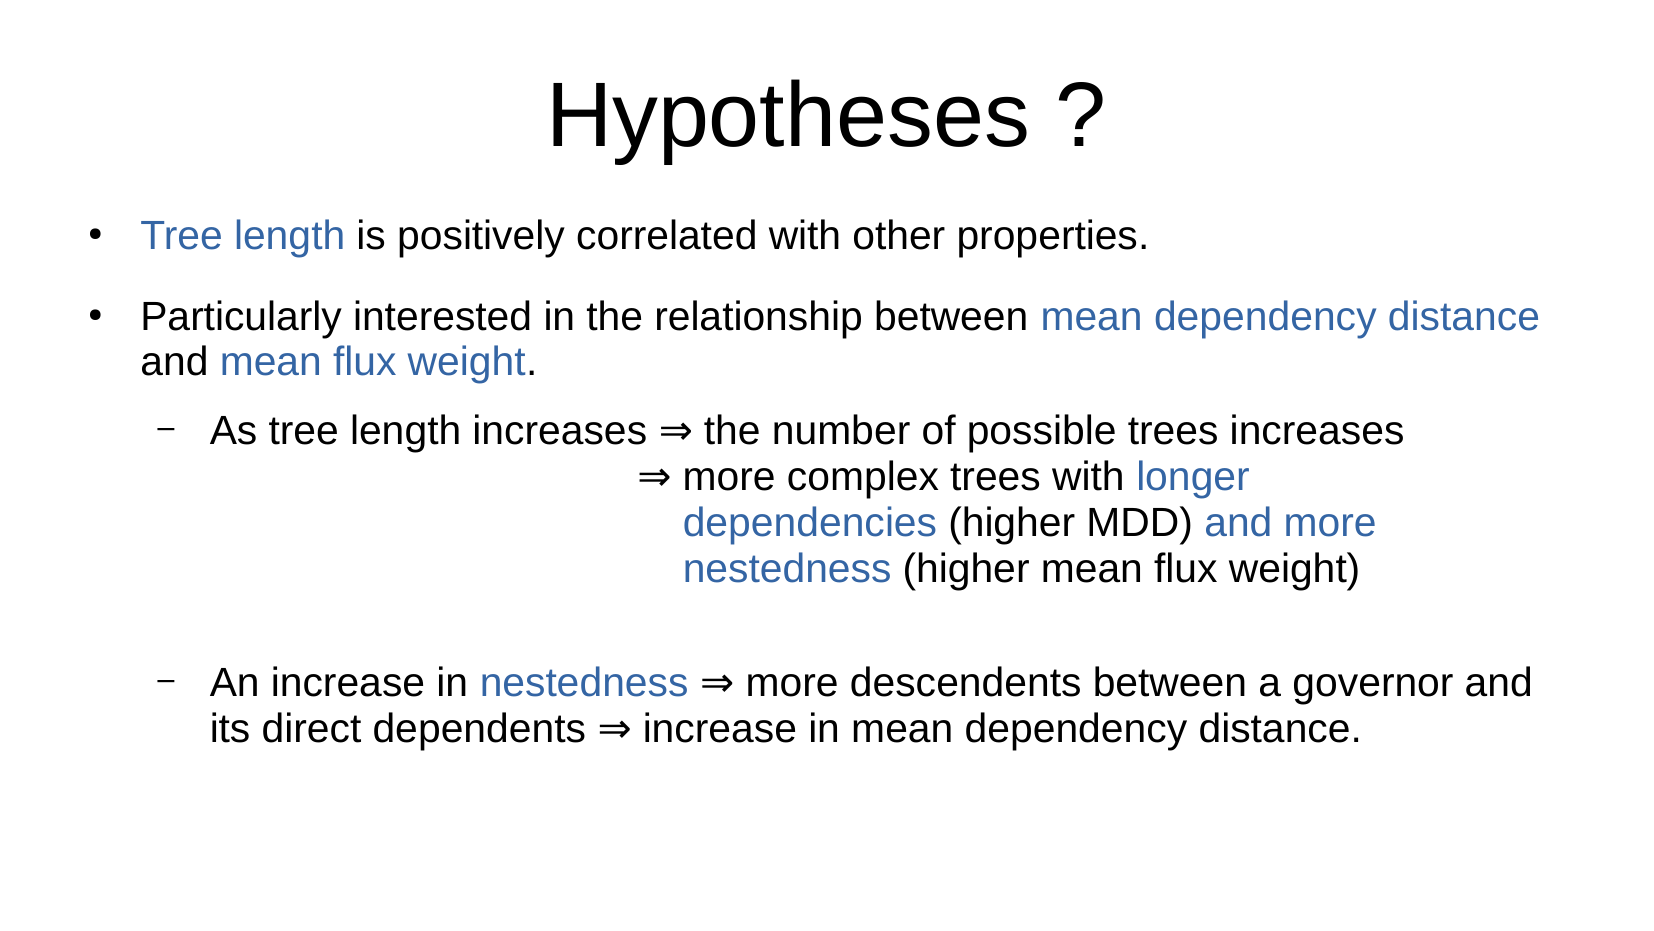

# Hypotheses ?
Tree length is positively correlated with other properties.
Particularly interested in the relationship between mean dependency distance and mean flux weight.
As tree length increases ⇒ the number of possible trees increases ⇒ more complex trees with longer dependencies (higher MDD) and more nestedness (higher mean flux weight)
An increase in nestedness ⇒ more descendents between a governor and its direct dependents ⇒ increase in mean dependency distance.